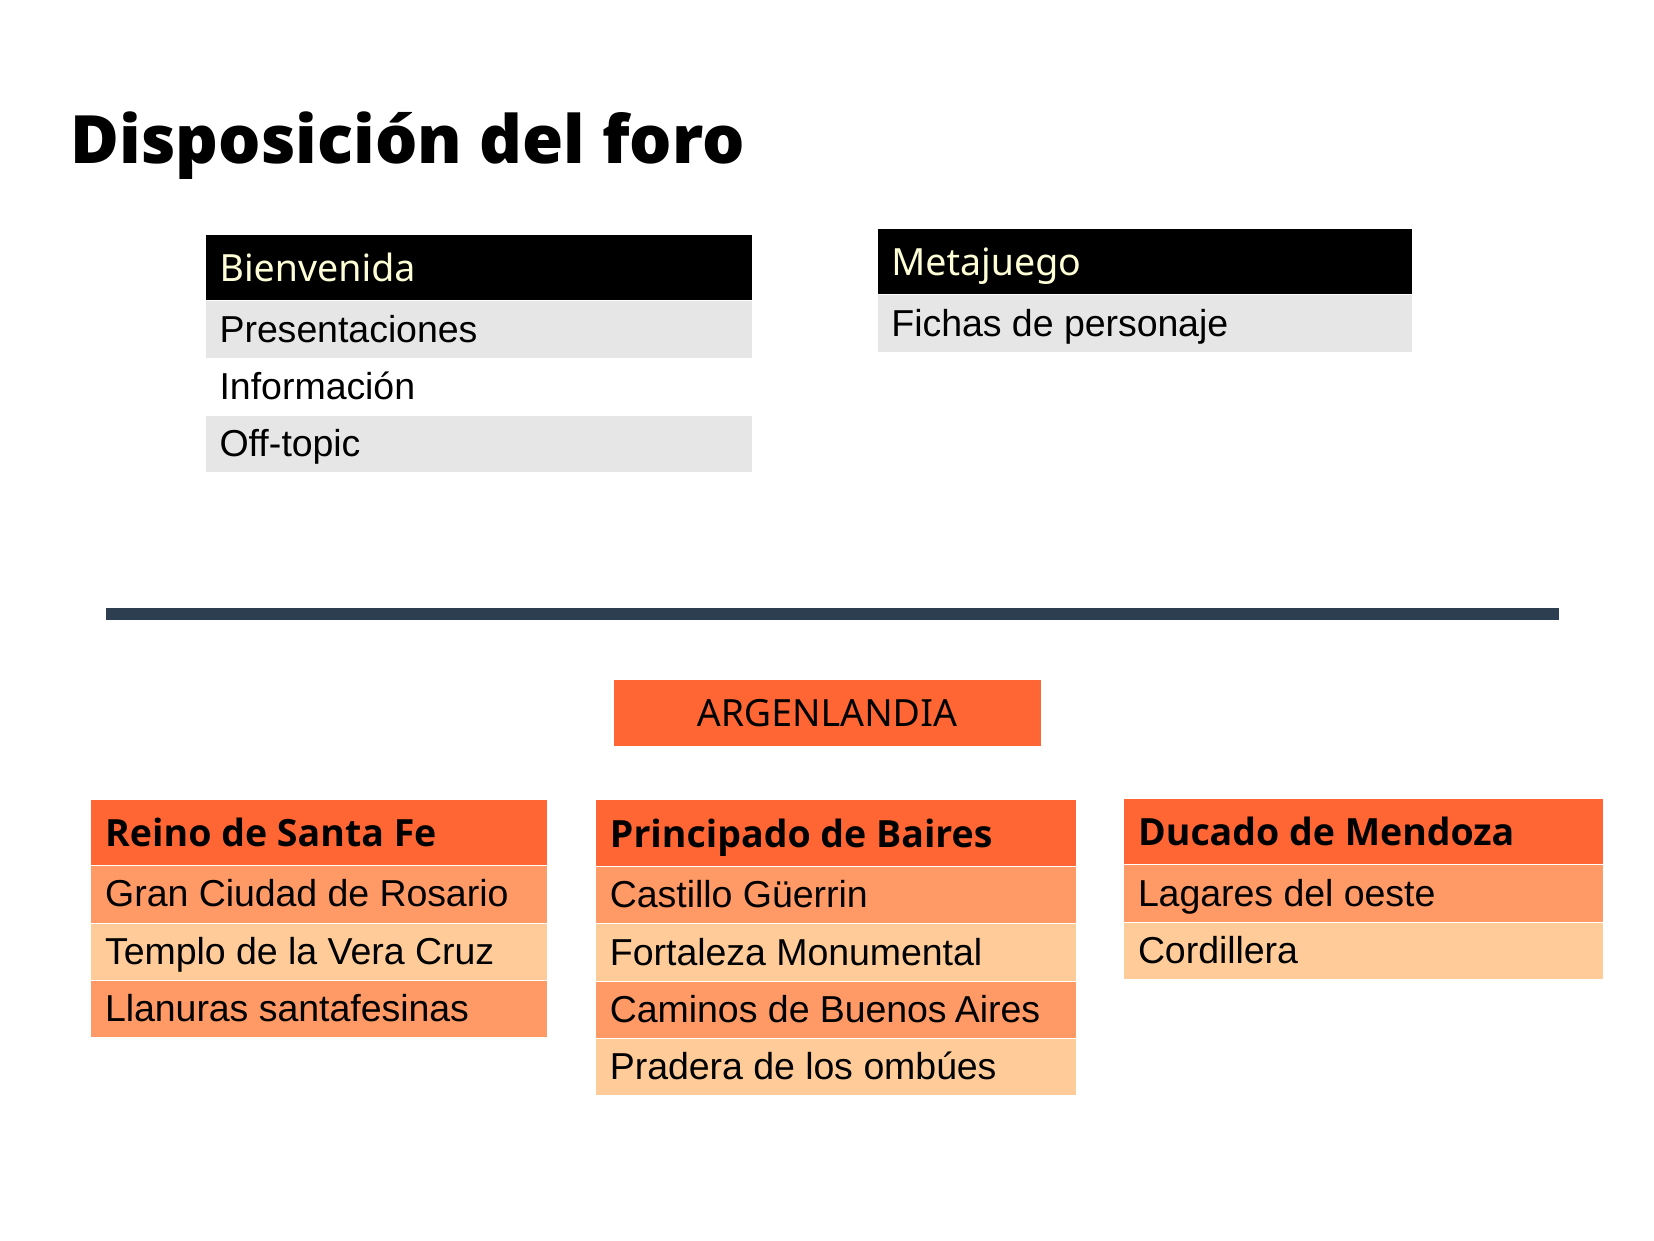

# Disposición del foro
| Metajuego |
| --- |
| Fichas de personaje |
| Bienvenida |
| --- |
| Presentaciones |
| Información |
| Off-topic |
| ARGENLANDIA |
| --- |
| Ducado de Mendoza |
| --- |
| Lagares del oeste |
| Cordillera |
| Reino de Santa Fe |
| --- |
| Gran Ciudad de Rosario |
| Templo de la Vera Cruz |
| Llanuras santafesinas |
| Principado de Baires |
| --- |
| Castillo Güerrin |
| Fortaleza Monumental |
| Caminos de Buenos Aires |
| Pradera de los ombúes |